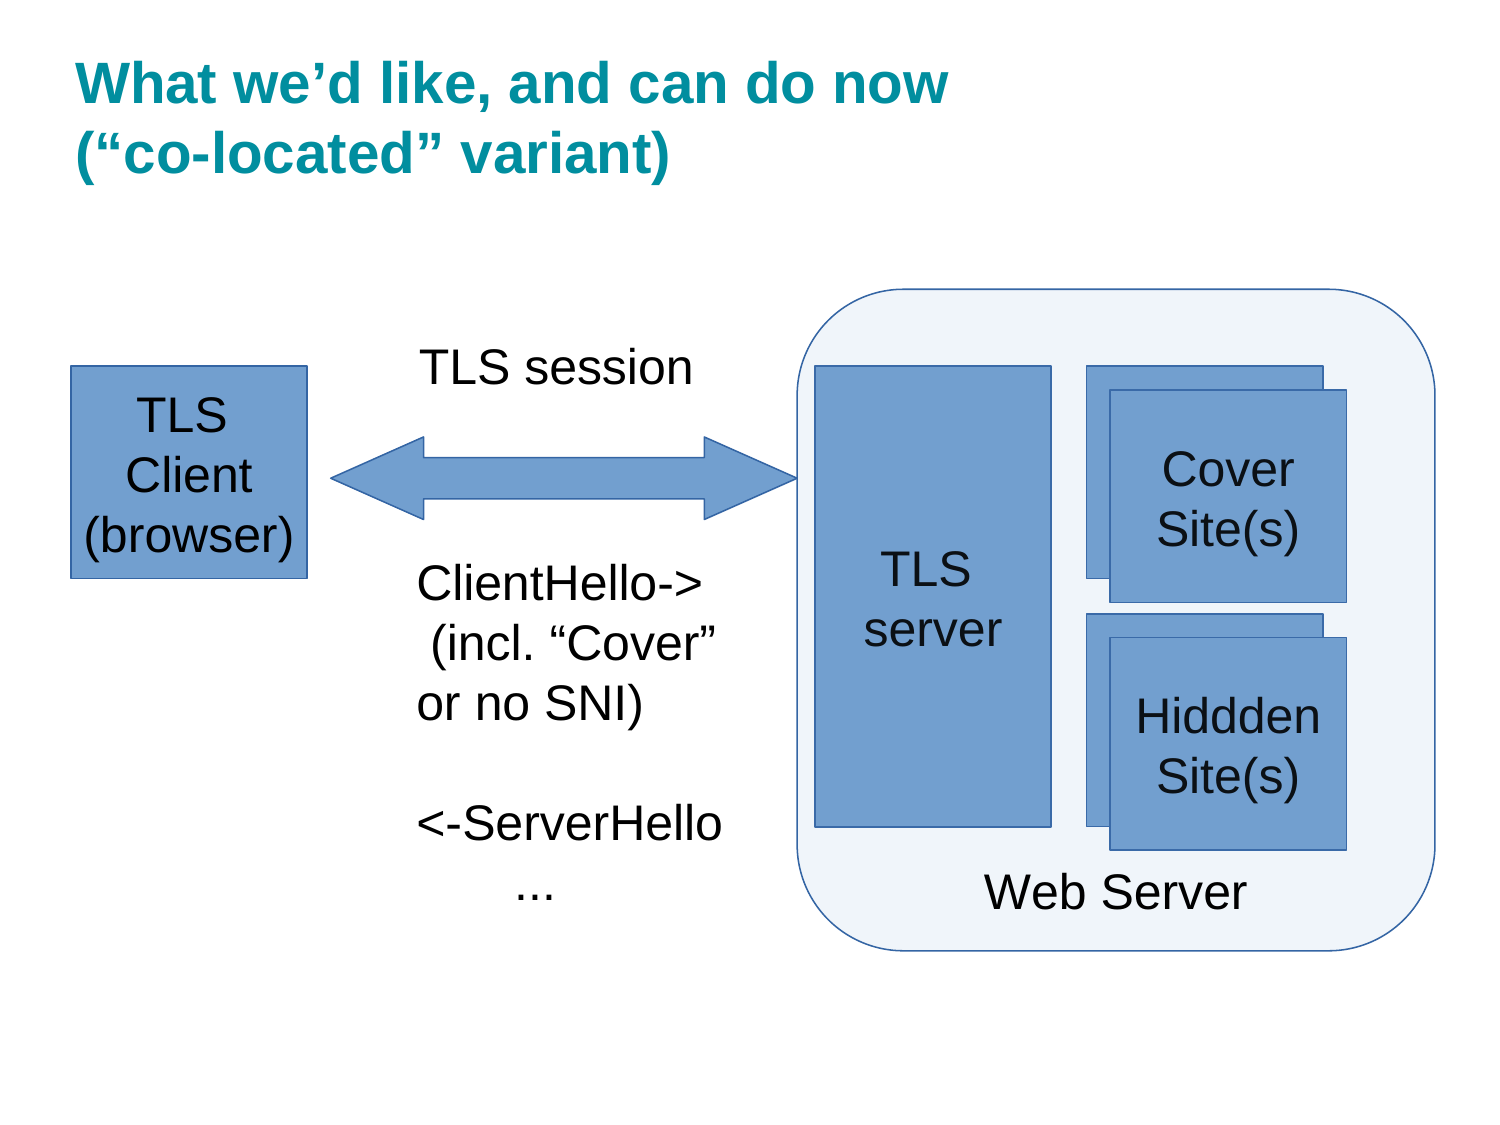

What we’d like, and can do now
(“co-located” variant)
Web Server
TLS session
TLS
Client
(browser)
TLS
server
Cover
Site(s)
Cover
Site(s)
ClientHello->
 (incl. “Cover”
or no SNI)
<-ServerHello
 ...
Hiddden
Site
Hiddden
Site(s)